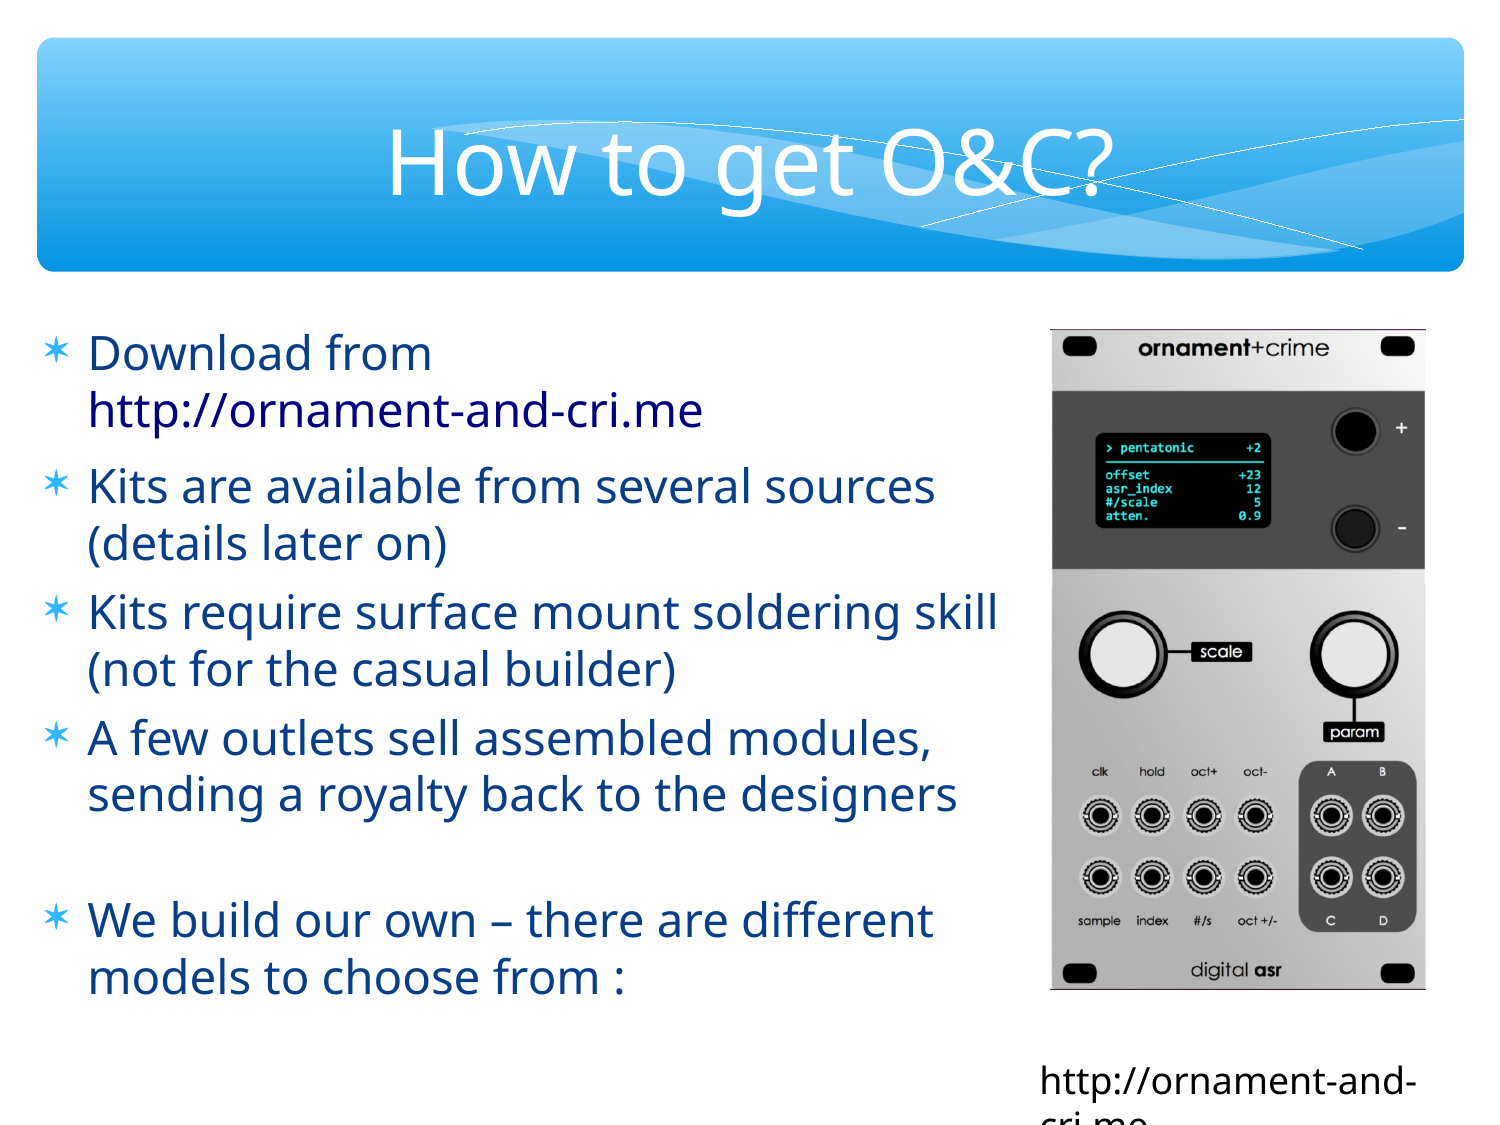

# How to get O&C?
Download from http://ornament-and-cri.me
Kits are available from several sources
(details later on)
Kits require surface mount soldering skill
(not for the casual builder)
A few outlets sell assembled modules,
sending a royalty back to the designers
We build our own – there are different models to choose from :
http://ornament-and-cri.me